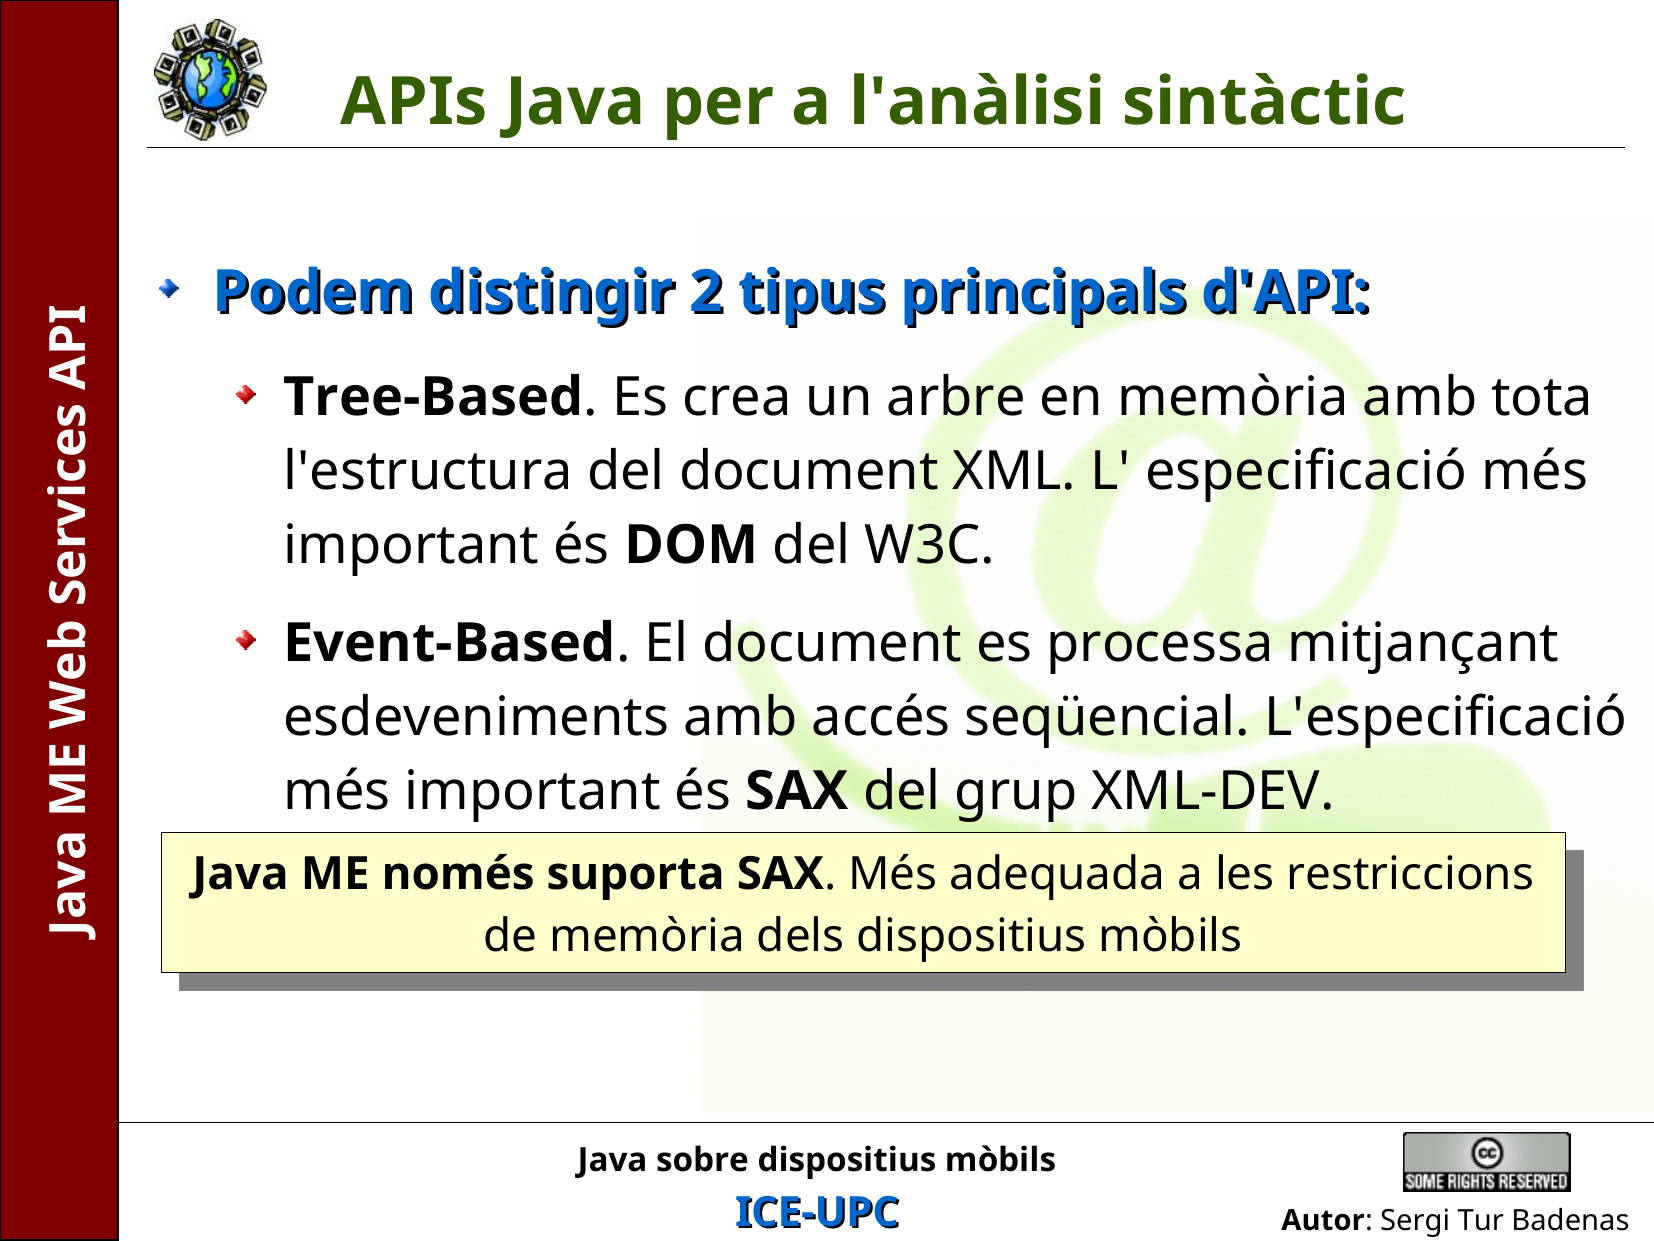

# APIs Java per a l'anàlisi sintàctic
Podem distingir 2 tipus principals d'API:
Tree-Based. Es crea un arbre en memòria amb tota l'estructura del document XML. L' especificació més important és DOM del W3C.
Event-Based. El document es processa mitjançant esdeveniments amb accés seqüencial. L'especificació més important és SAX del grup XML-DEV.
Java ME només suporta SAX. Més adequada a les restriccions de memòria dels dispositius mòbils